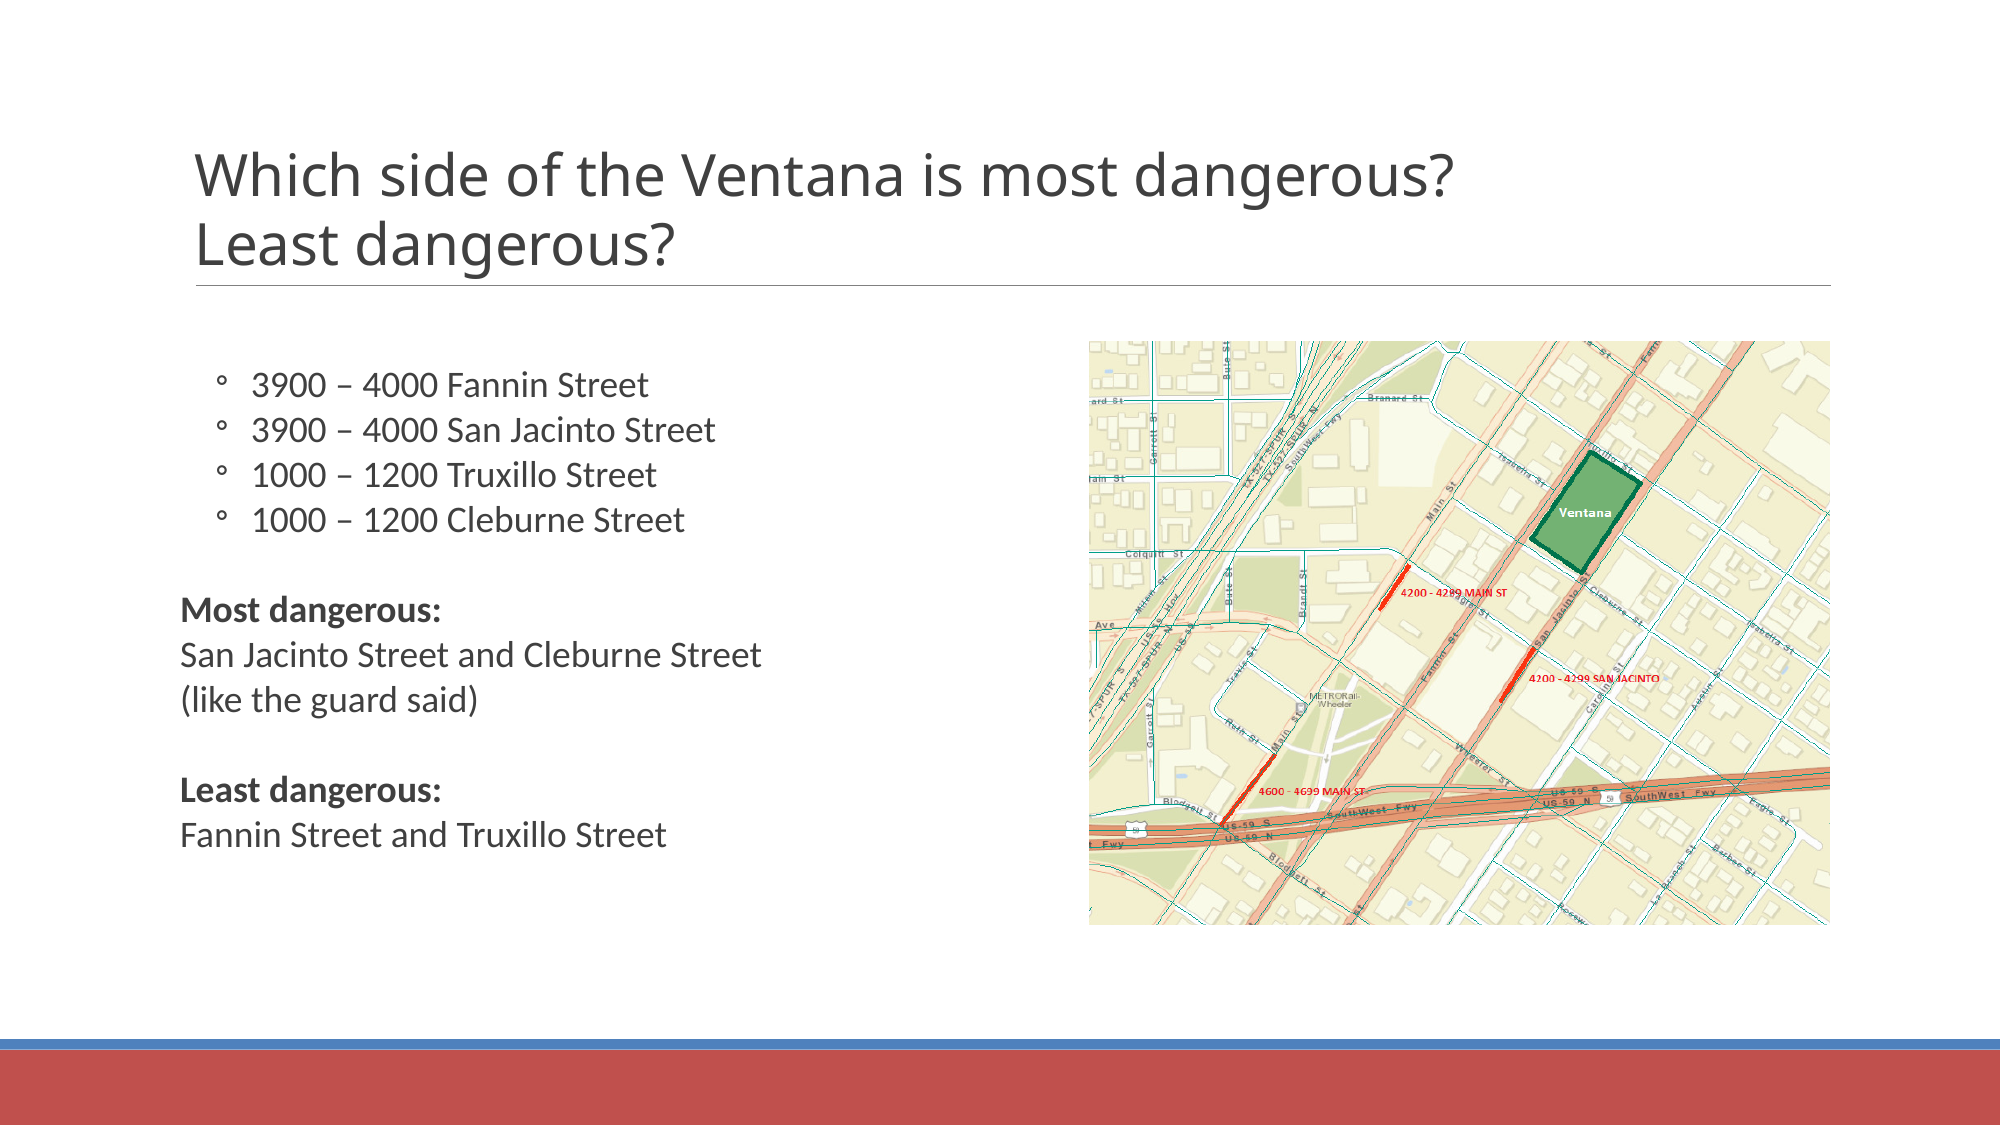

Which side of the Ventana is most dangerous?
Least dangerous?
3900 – 4000 Fannin Street
3900 – 4000 San Jacinto Street
1000 – 1200 Truxillo Street
1000 – 1200 Cleburne Street
Most dangerous:
San Jacinto Street and Cleburne Street
(like the guard said)
Least dangerous:
Fannin Street and Truxillo Street